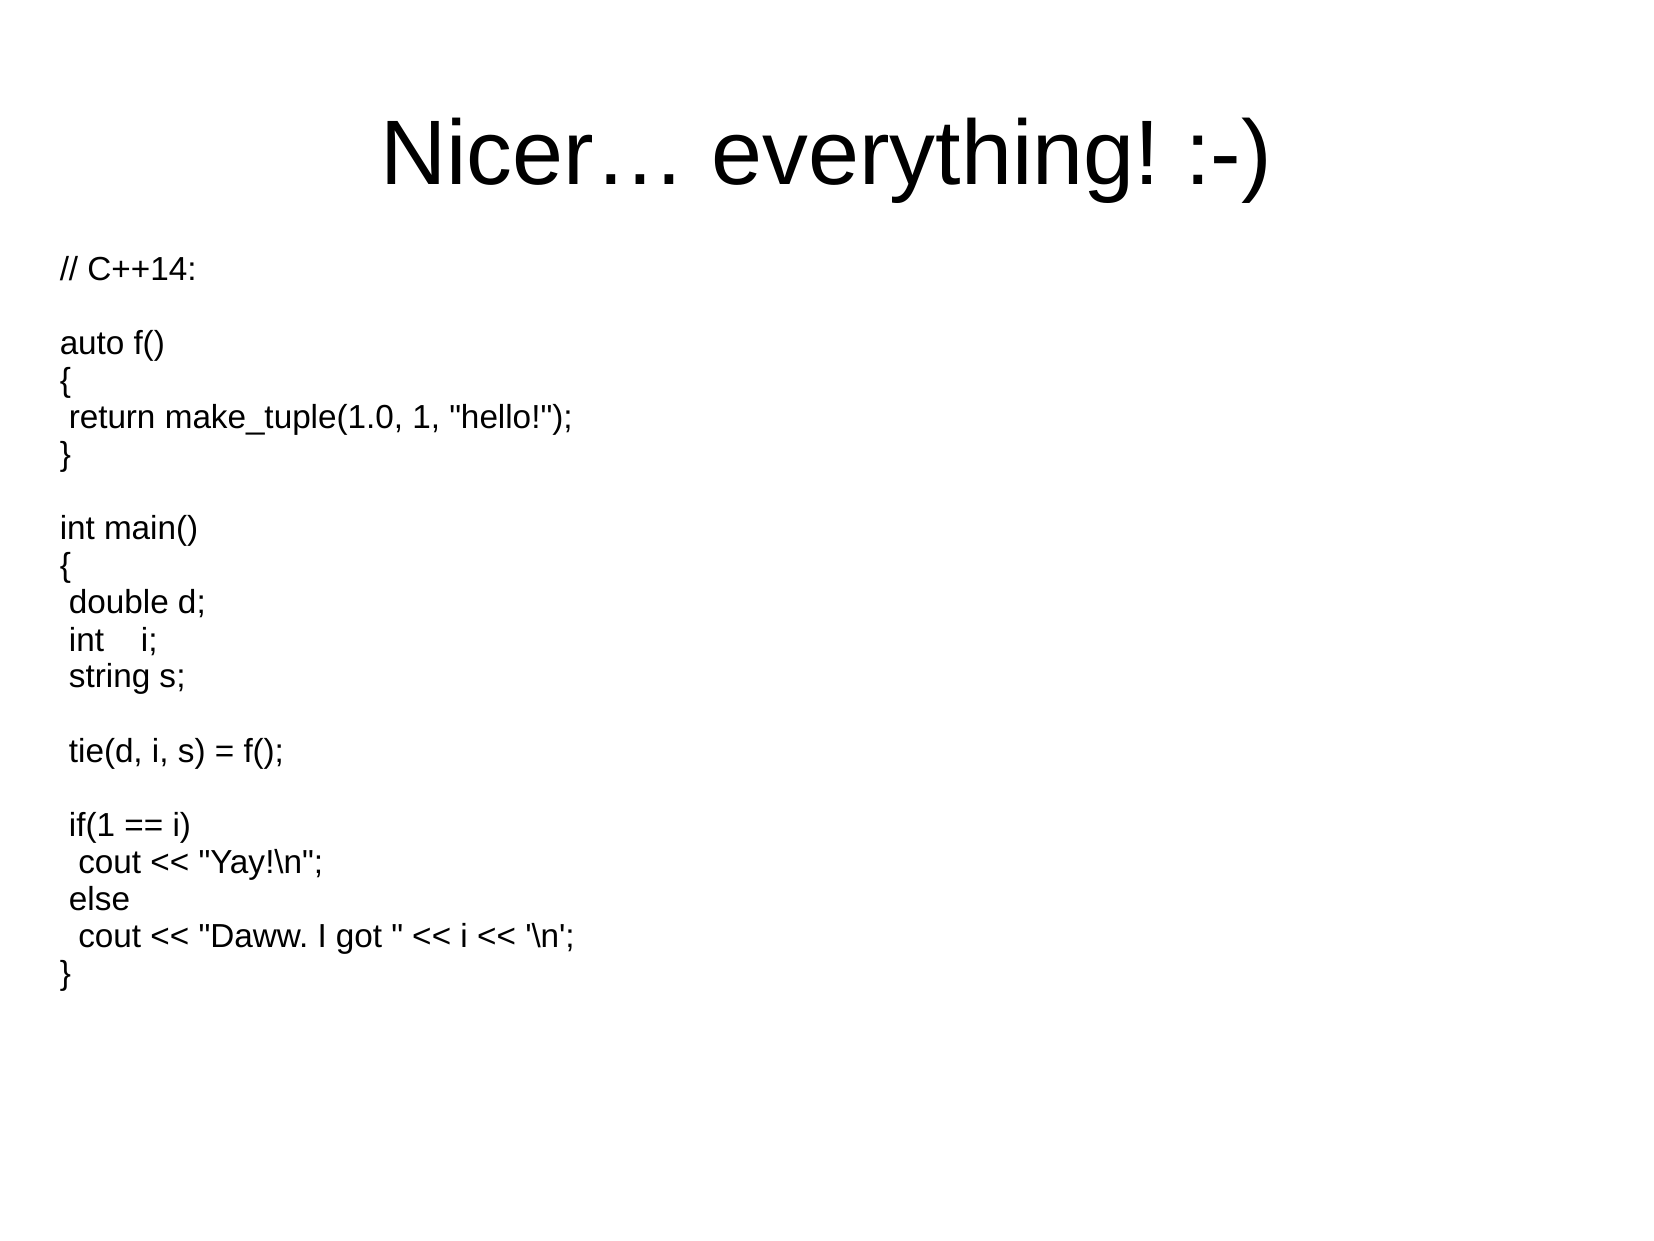

# Nicer… everything! :-)
// C++14:
auto f()
{
 return make_tuple(1.0, 1, "hello!");
}
int main()
{
 double d;
 int i;
 string s;
 tie(d, i, s) = f();
 if(1 == i)
 cout << "Yay!\n";
 else
 cout << "Daww. I got " << i << '\n';
}